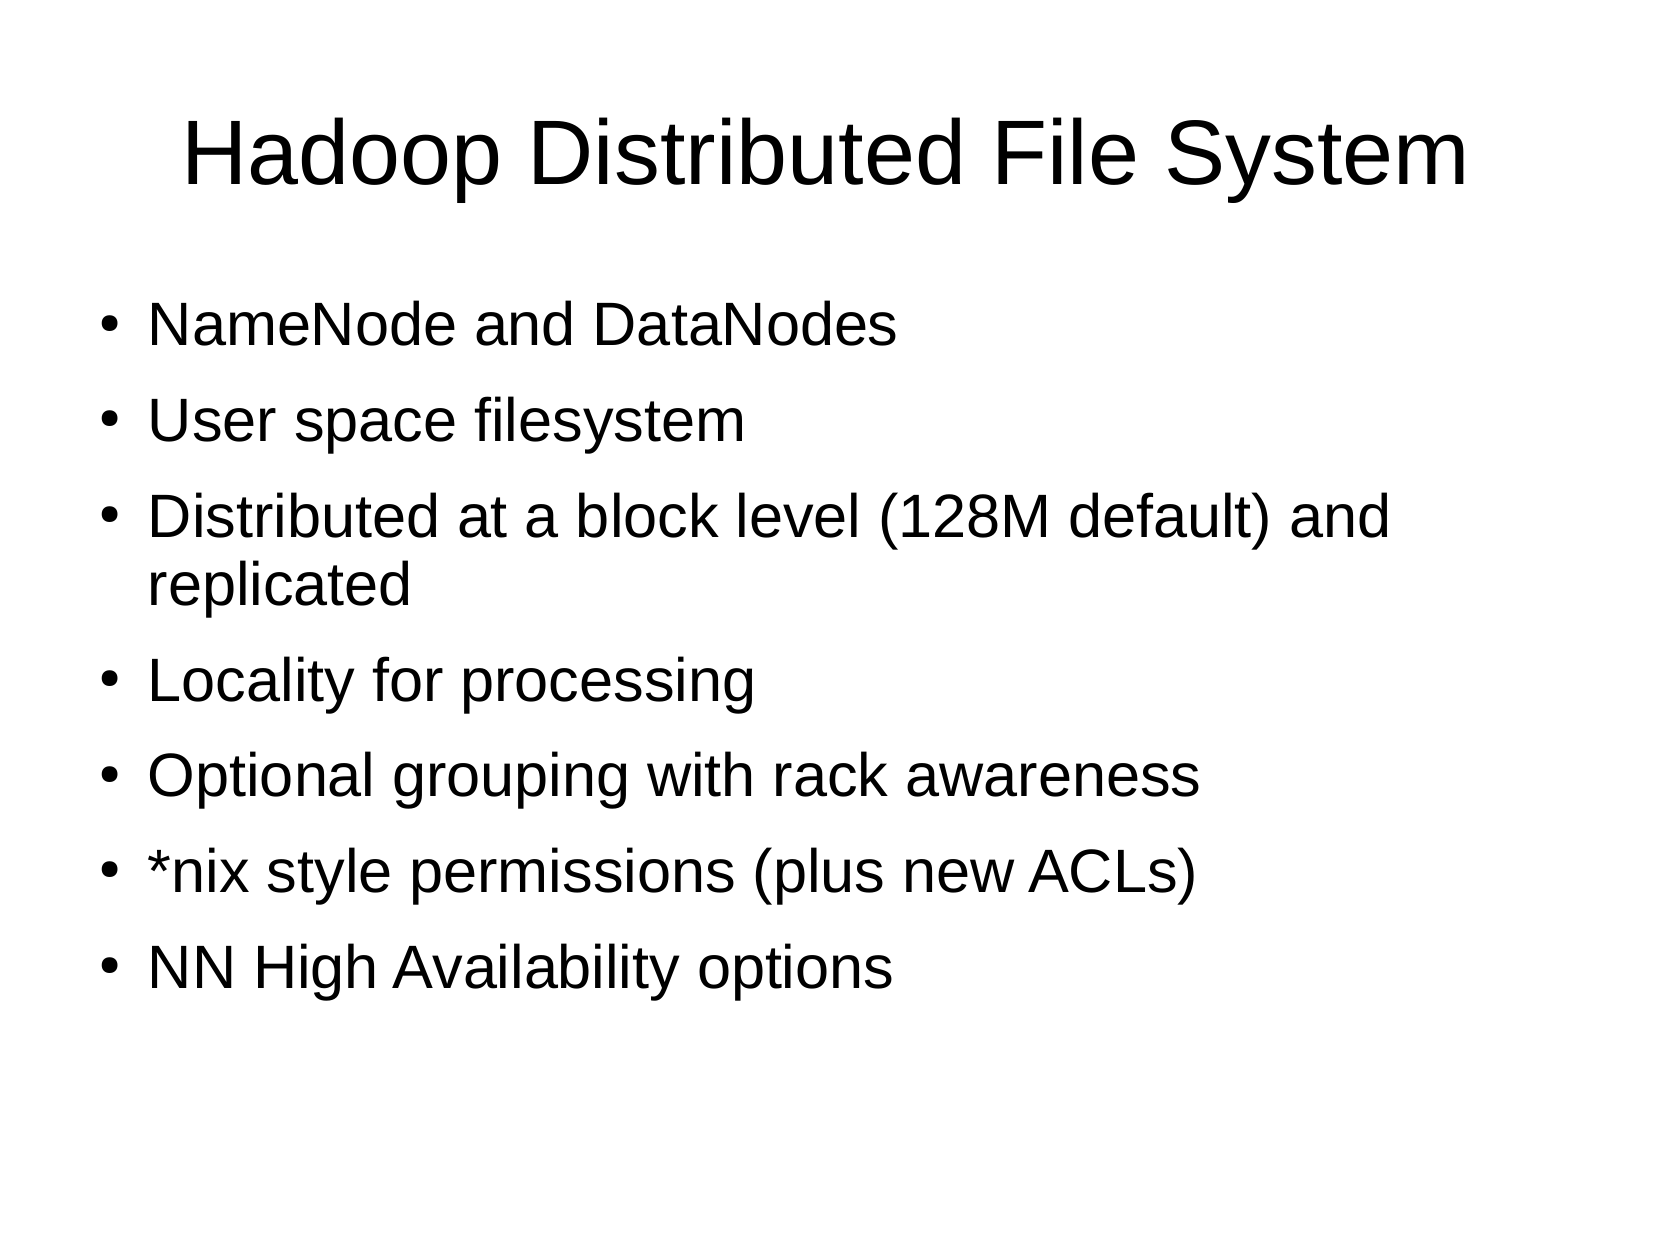

# Hadoop Distributed File System
NameNode and DataNodes
User space filesystem
Distributed at a block level (128M default) and replicated
Locality for processing
Optional grouping with rack awareness
*nix style permissions (plus new ACLs)
NN High Availability options